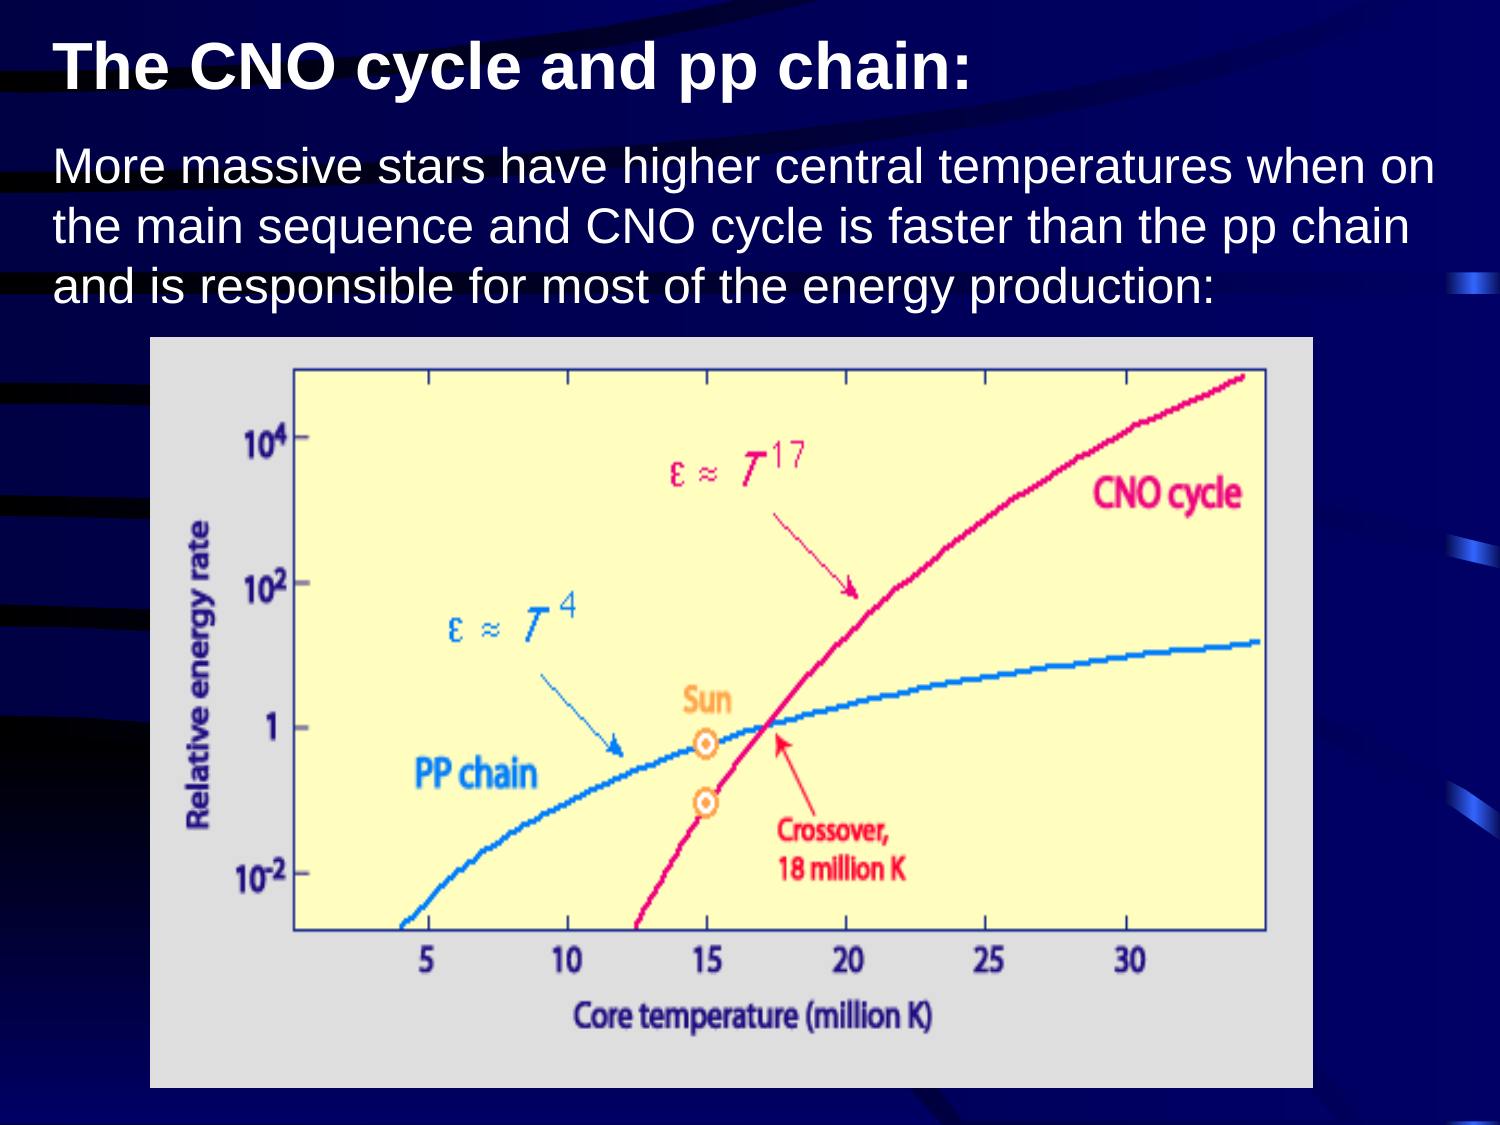

The CNO cycle and pp chain:
More massive stars have higher central temperatures when on the main sequence and CNO cycle is faster than the pp chain and is responsible for most of the energy production: